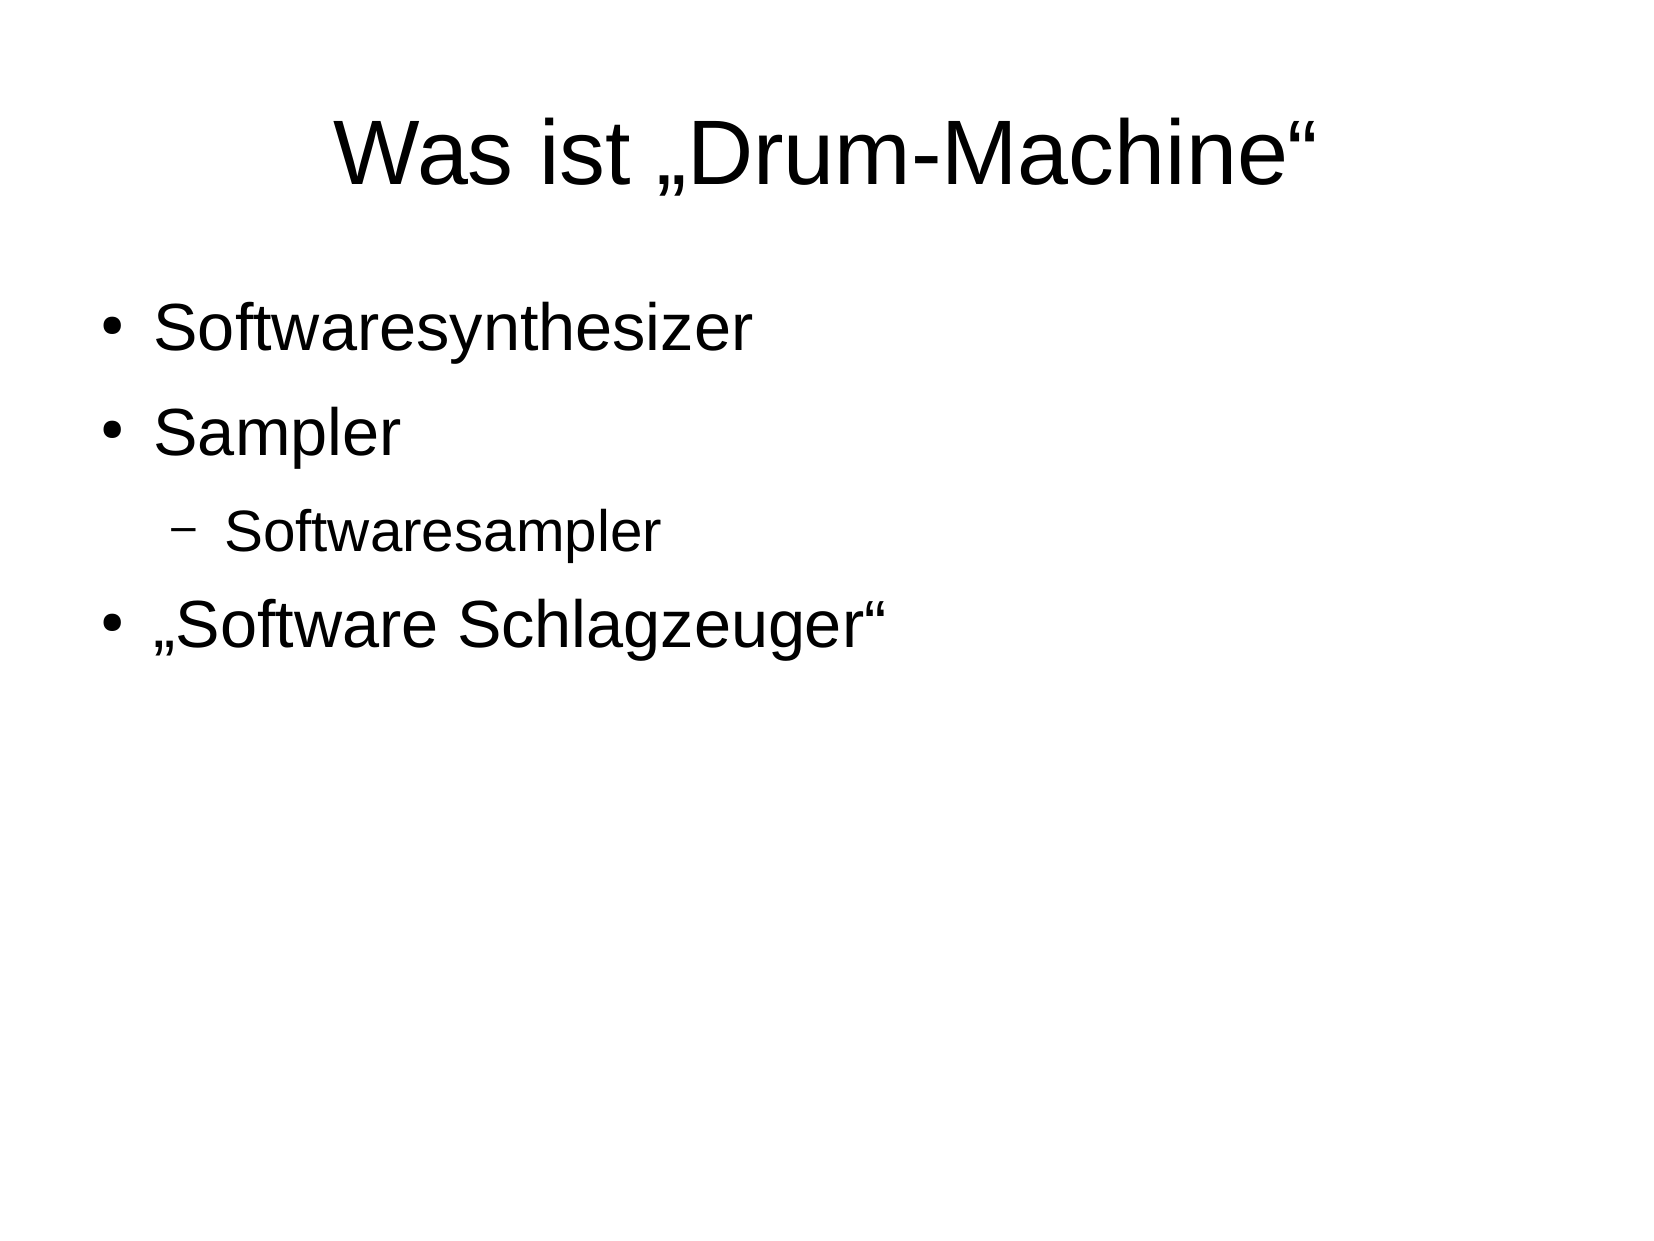

# Was ist „Drum-Machine“
Softwaresynthesizer
Sampler
Softwaresampler
„Software Schlagzeuger“